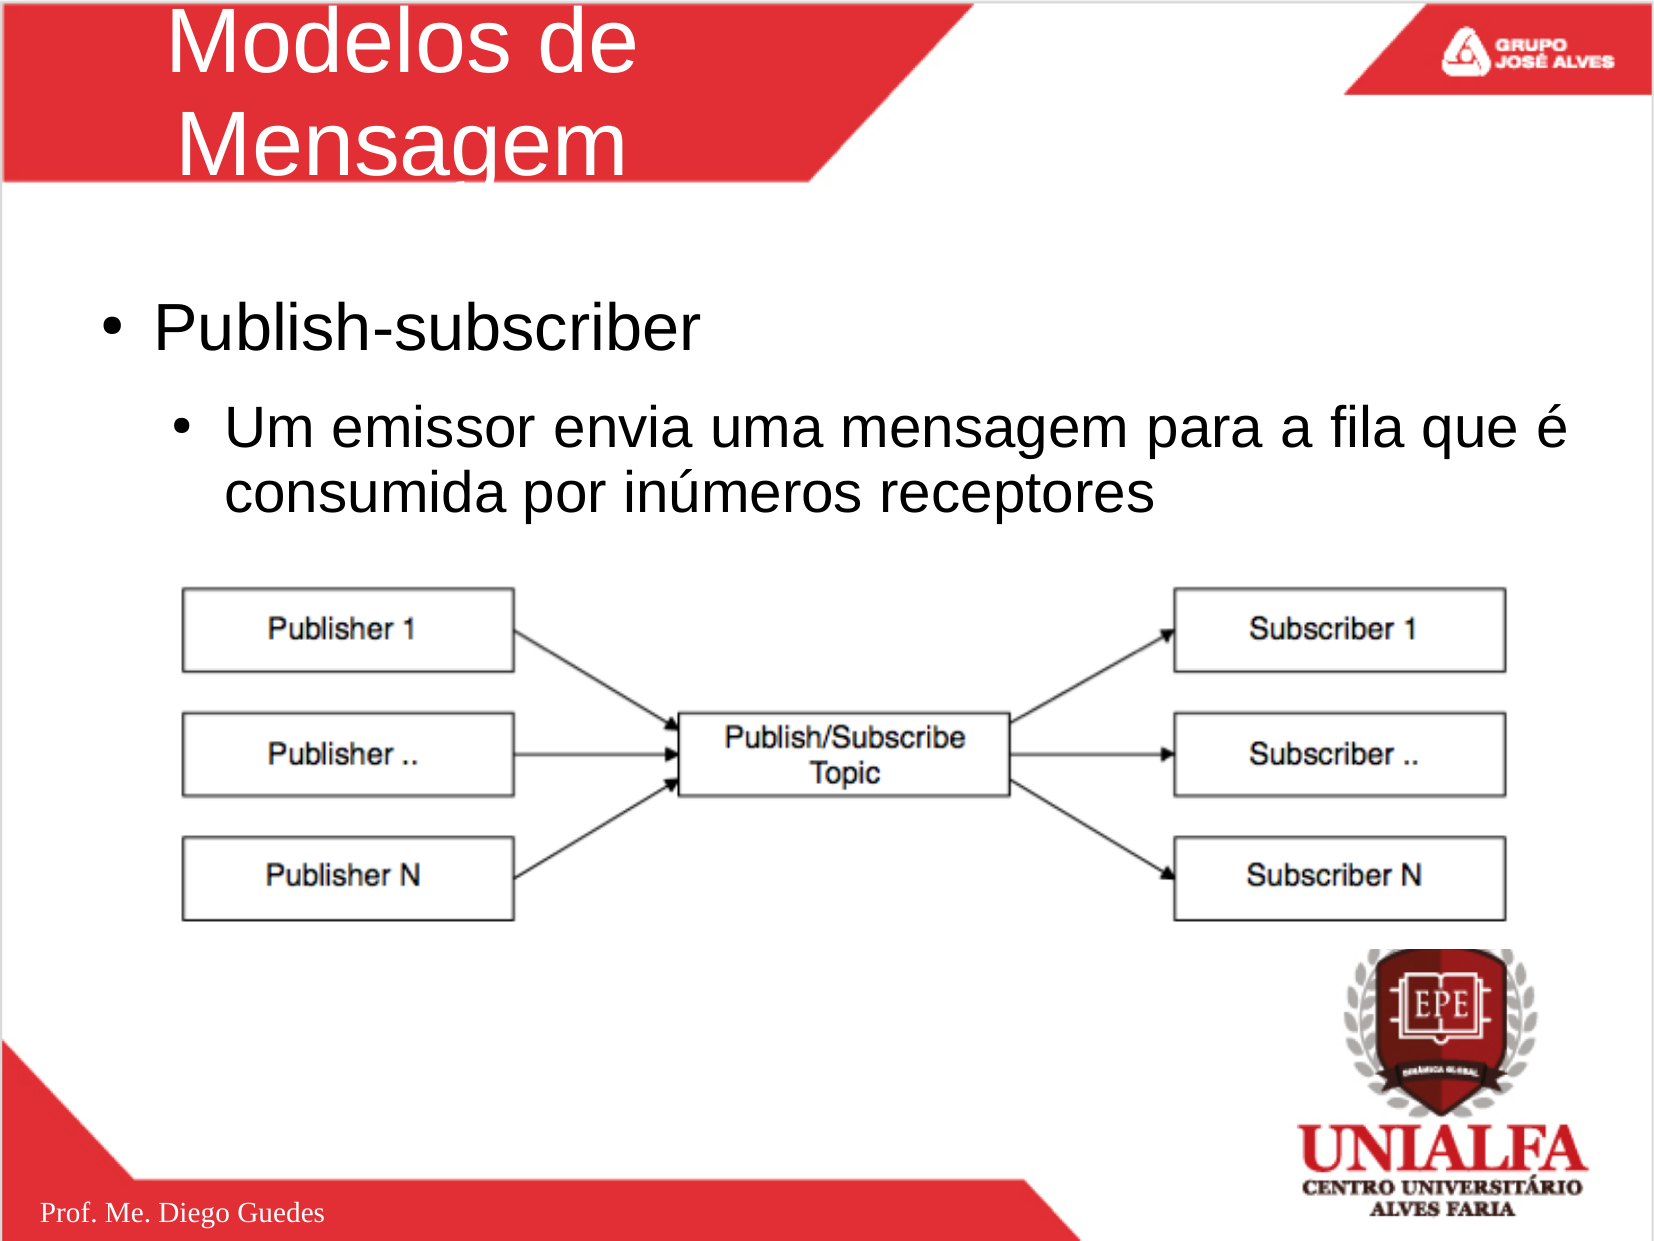

Modelos de Mensagem
# Publish-subscriber
Um emissor envia uma mensagem para a fila que é consumida por inúmeros receptores
Os receptores se inscrevem em tópicos ou canais para receber uma mensagem